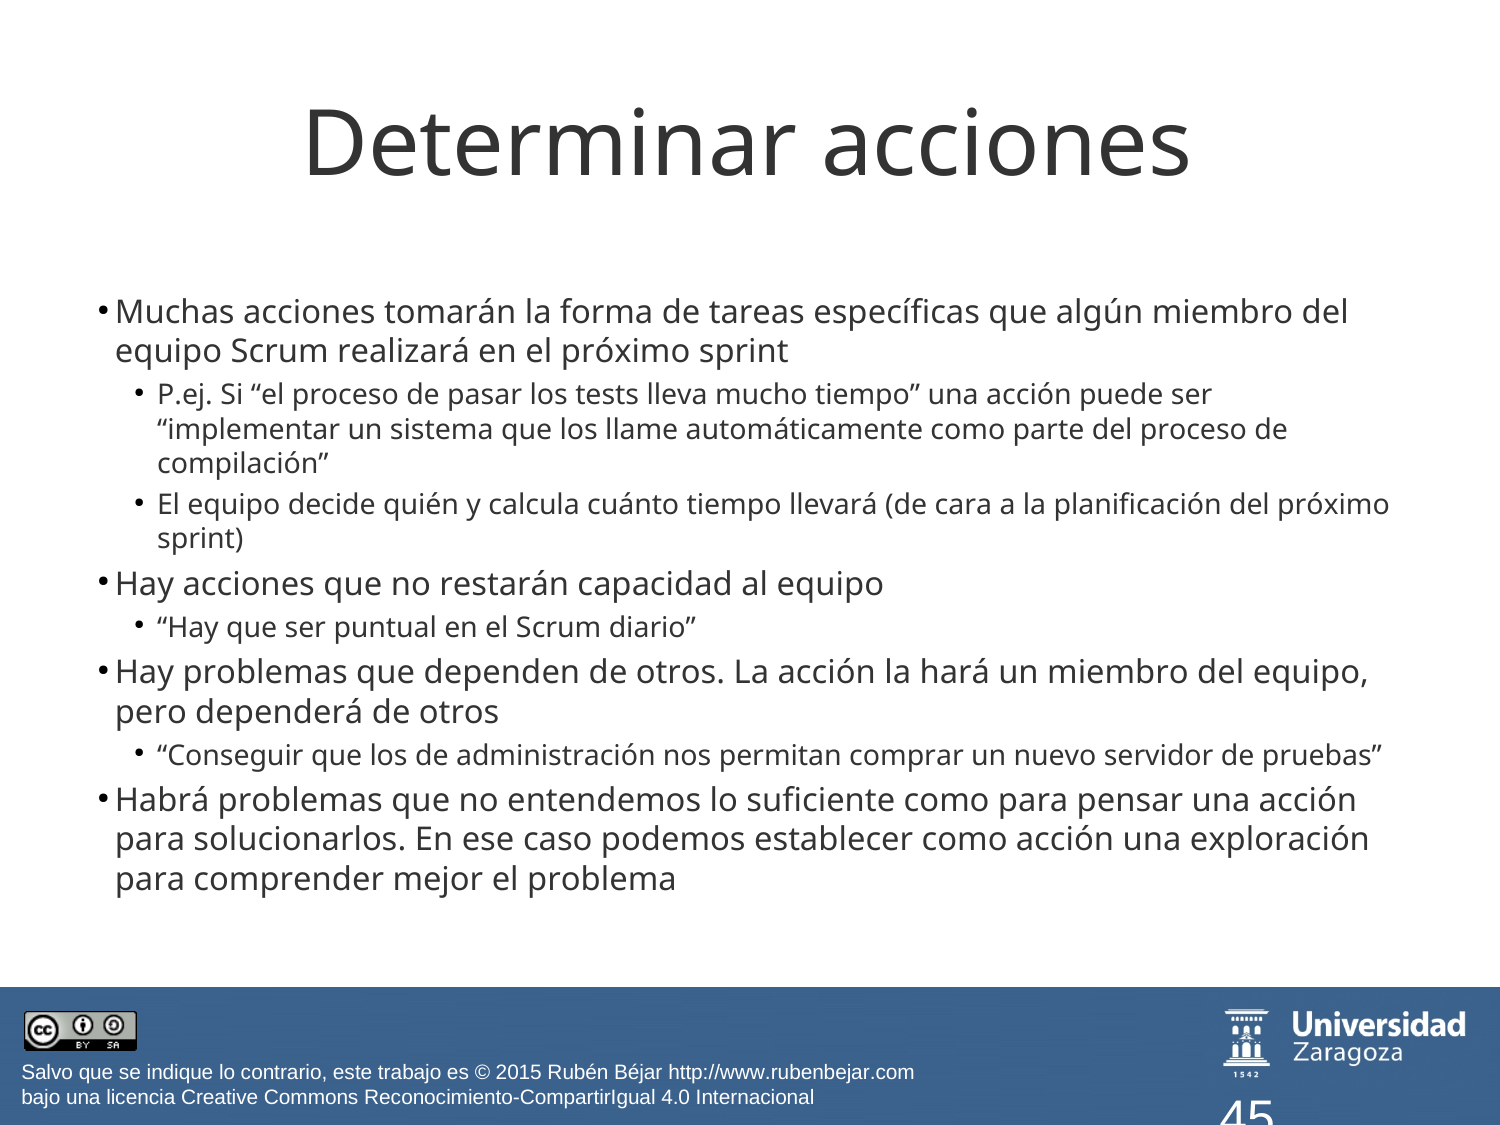

# Determinar acciones
Muchas acciones tomarán la forma de tareas específicas que algún miembro del equipo Scrum realizará en el próximo sprint
P.ej. Si “el proceso de pasar los tests lleva mucho tiempo” una acción puede ser “implementar un sistema que los llame automáticamente como parte del proceso de compilación”
El equipo decide quién y calcula cuánto tiempo llevará (de cara a la planificación del próximo sprint)
Hay acciones que no restarán capacidad al equipo
“Hay que ser puntual en el Scrum diario”
Hay problemas que dependen de otros. La acción la hará un miembro del equipo, pero dependerá de otros
“Conseguir que los de administración nos permitan comprar un nuevo servidor de pruebas”
Habrá problemas que no entendemos lo suficiente como para pensar una acción para solucionarlos. En ese caso podemos establecer como acción una exploración para comprender mejor el problema